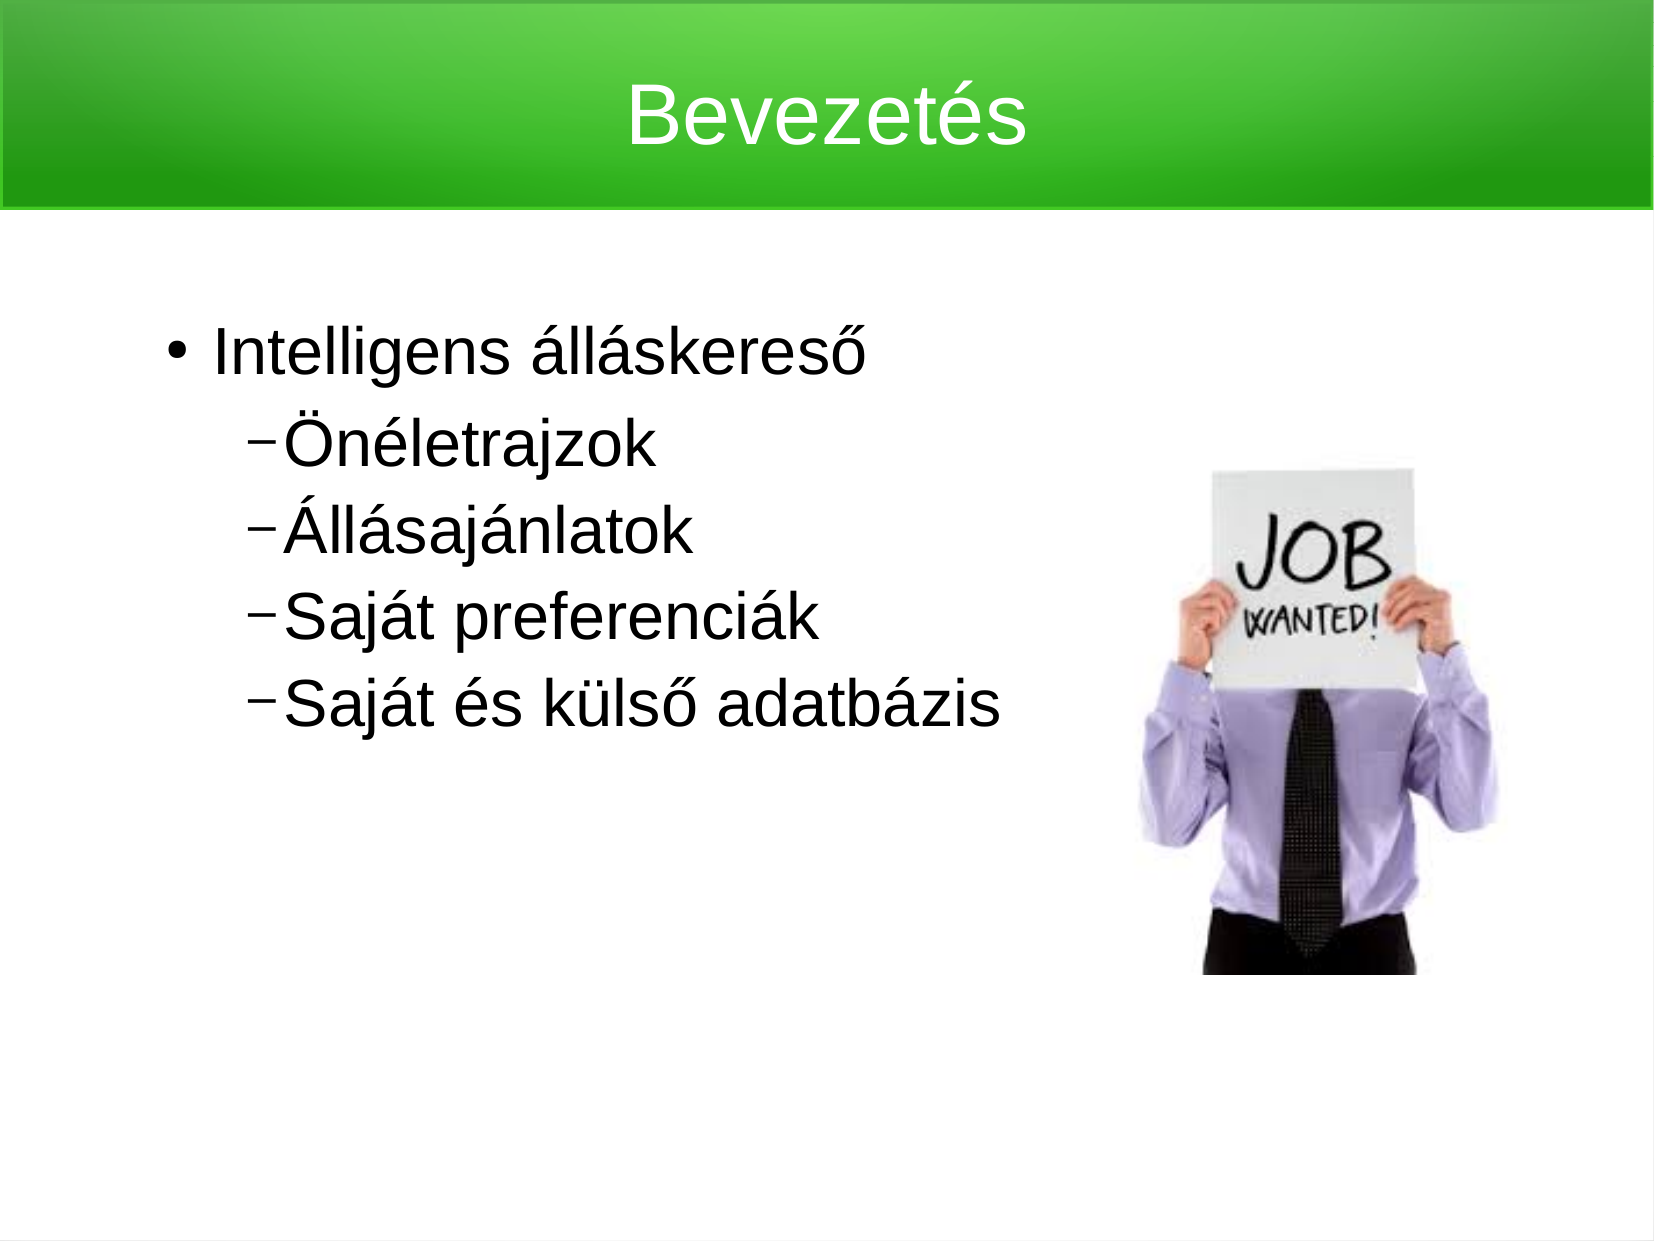

# Bevezetés
Intelligens álláskereső
Önéletrajzok
Állásajánlatok
Saját preferenciák
Saját és külső adatbázis